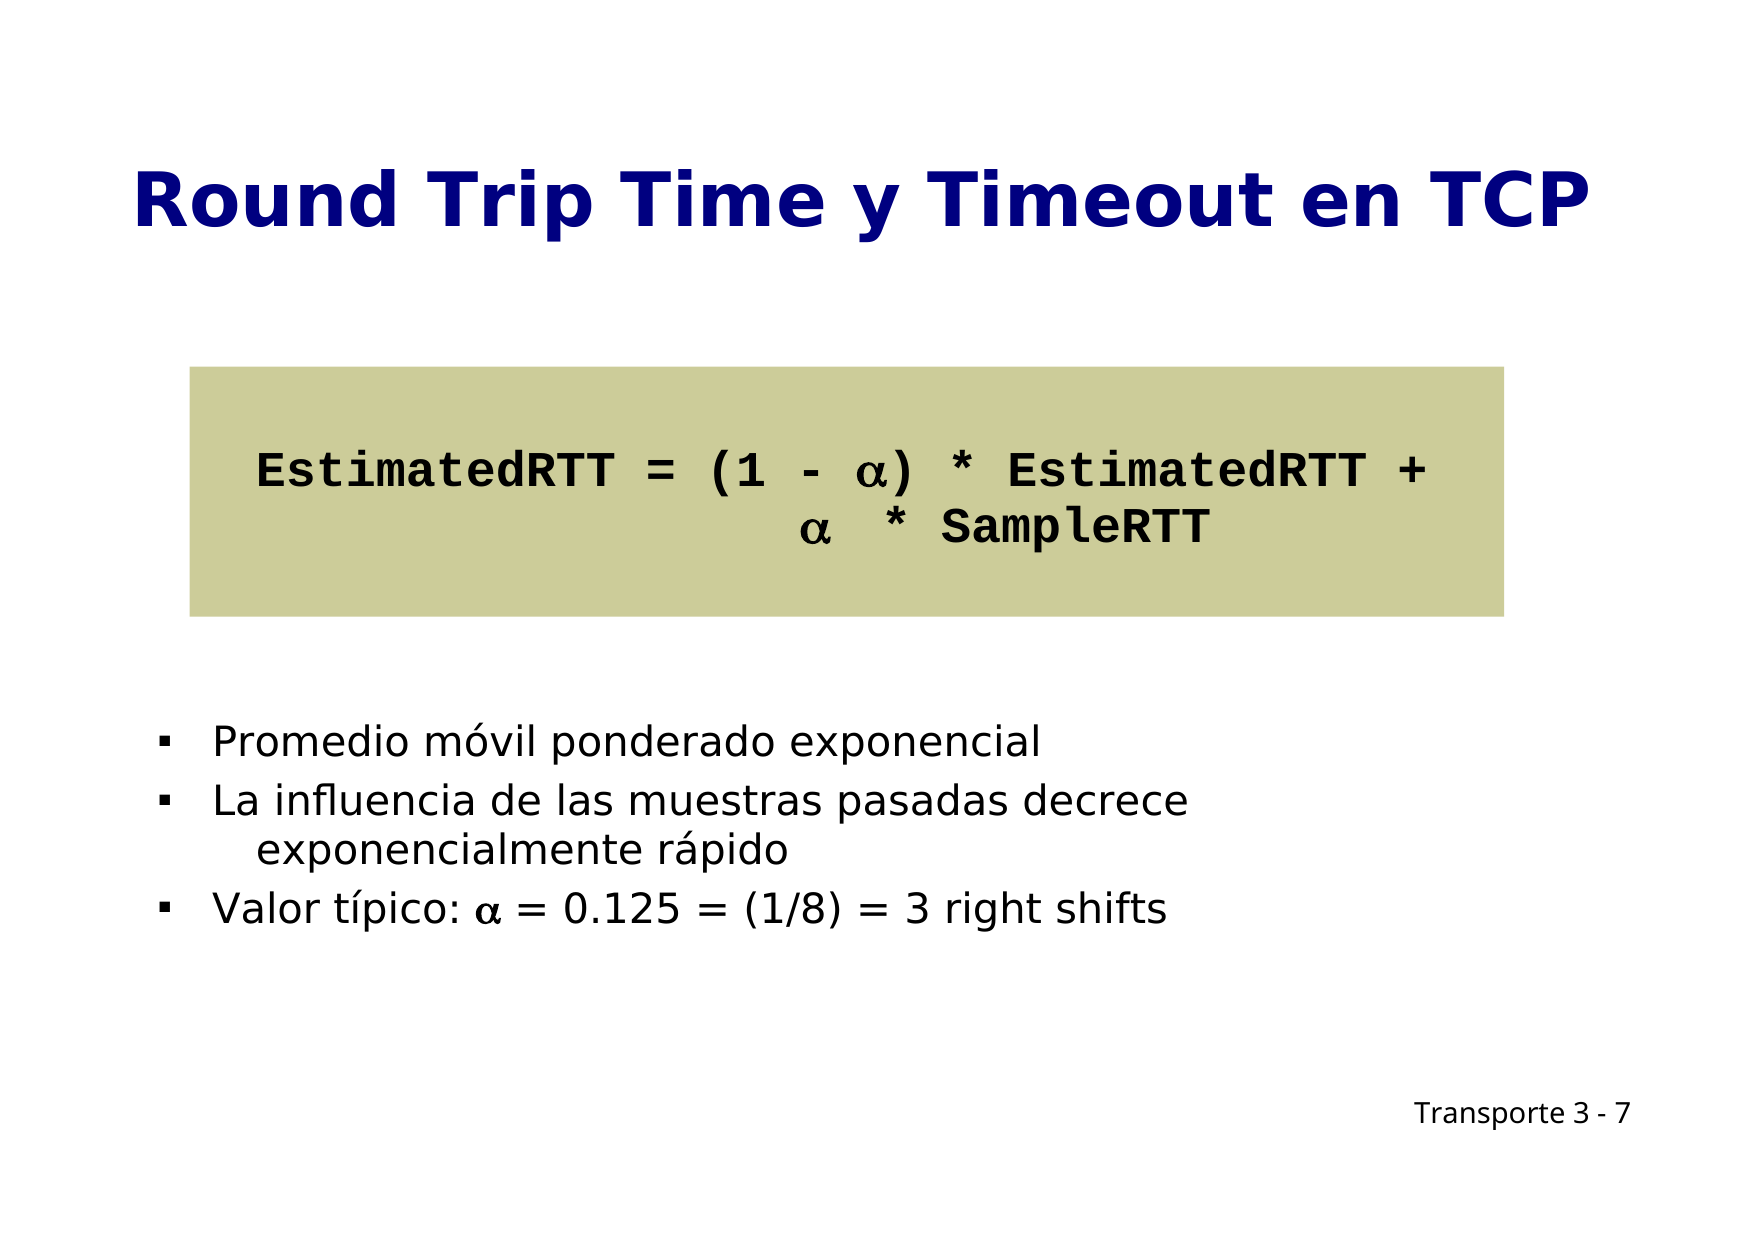

# Round Trip Time y Timeout en TCP
EstimatedRTT = (1 - ) * EstimatedRTT +
	 	  * SampleRTT
Promedio móvil ponderado exponencial
La influencia de las muestras pasadas decrece exponencialmente rápido
Valor típico:  = 0.125 = (1/8) = 3 right shifts